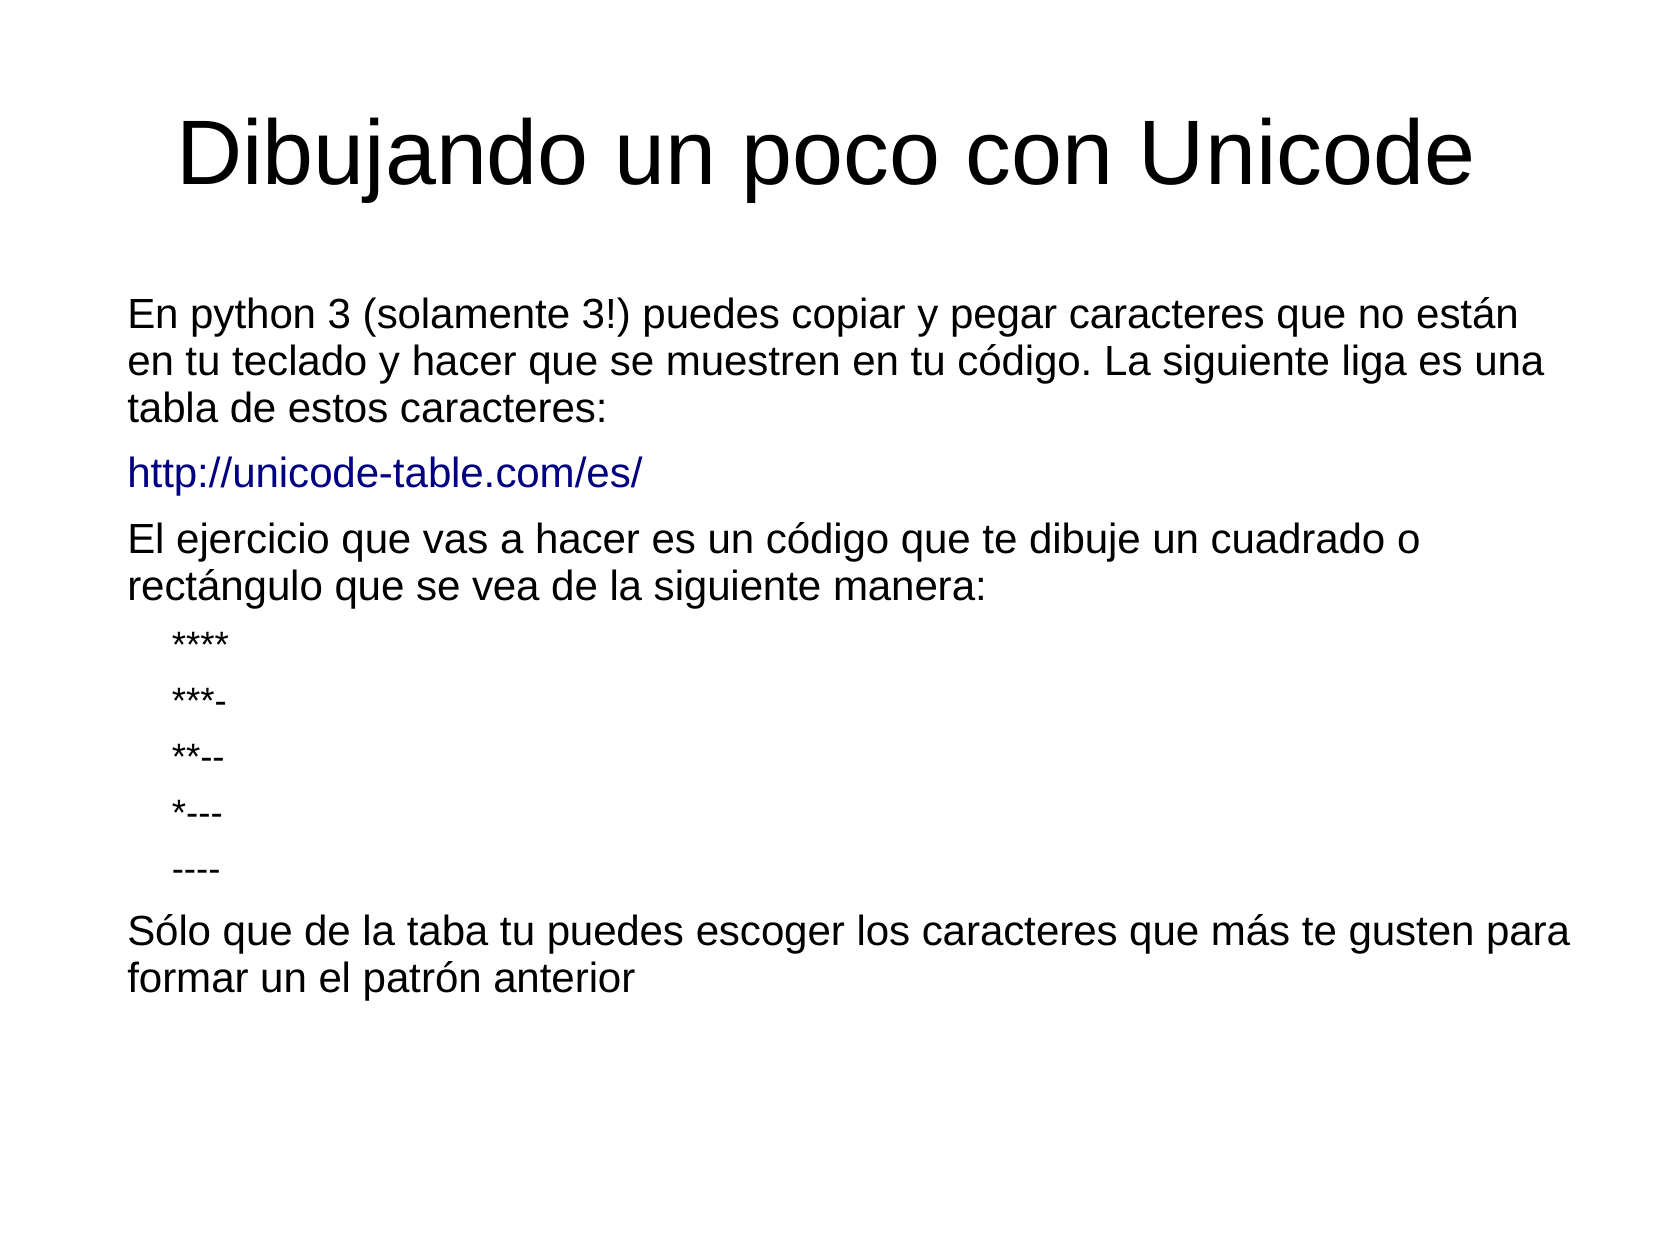

# Dibujando un poco con Unicode
En python 3 (solamente 3!) puedes copiar y pegar caracteres que no están en tu teclado y hacer que se muestren en tu código. La siguiente liga es una tabla de estos caracteres:
http://unicode-table.com/es/
El ejercicio que vas a hacer es un código que te dibuje un cuadrado o rectángulo que se vea de la siguiente manera:
****
***-
**--
*---
----
Sólo que de la taba tu puedes escoger los caracteres que más te gusten para formar un el patrón anterior